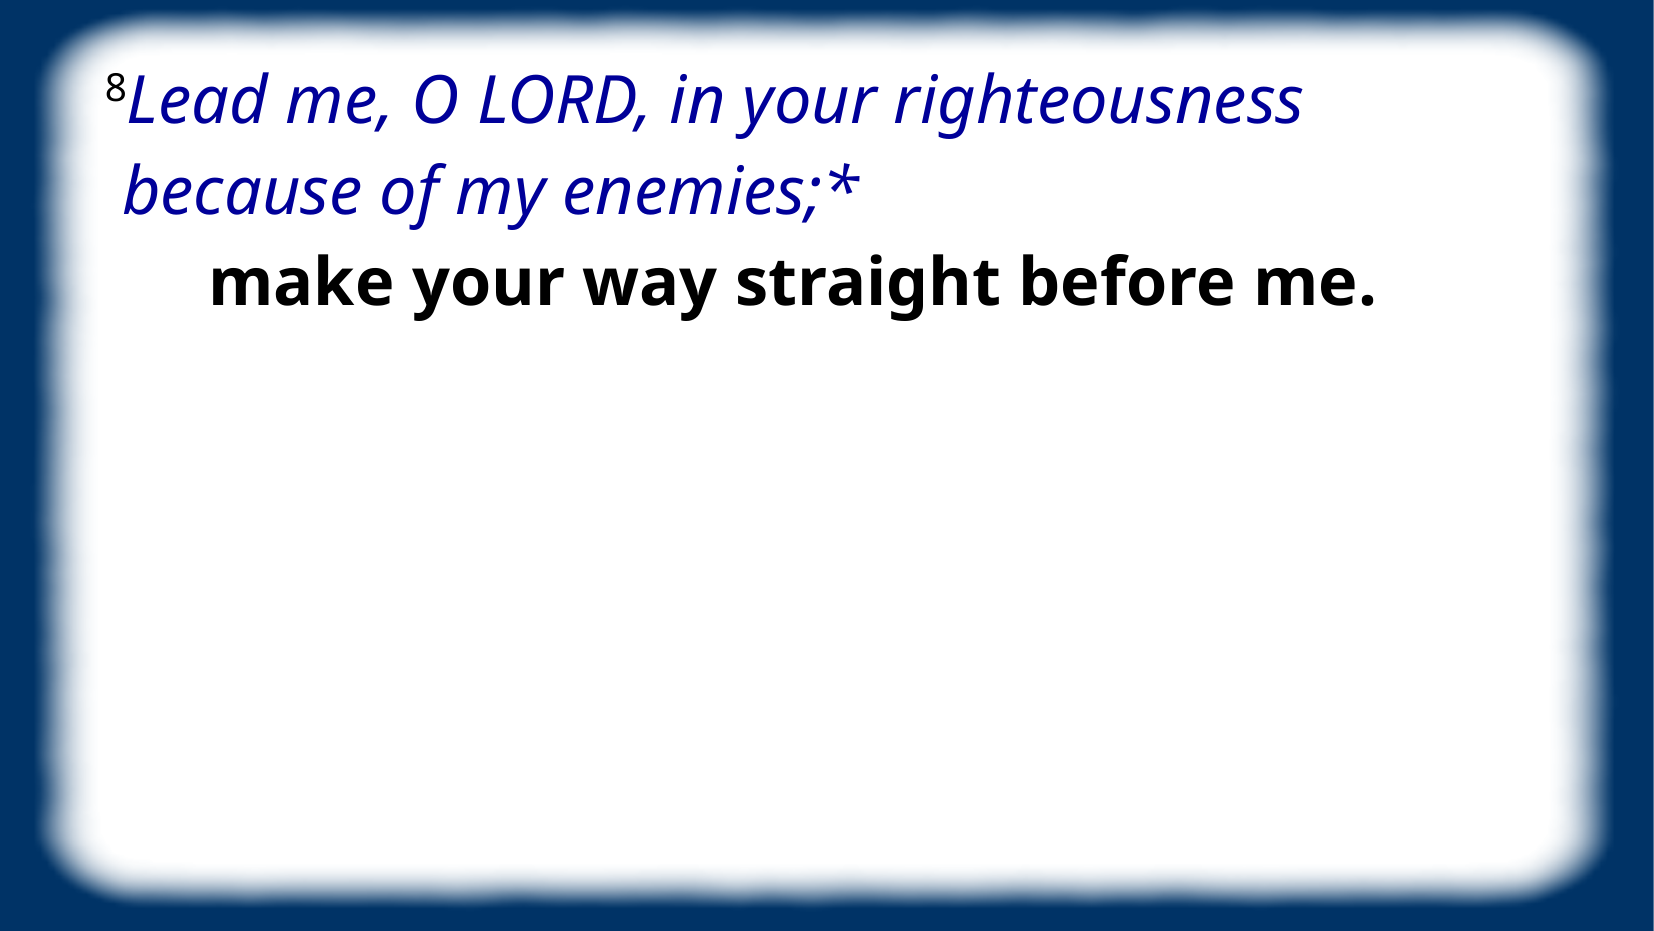

8Lead me, O LORD, in your righteousness
 because of my enemies;*
 make your way straight before me.